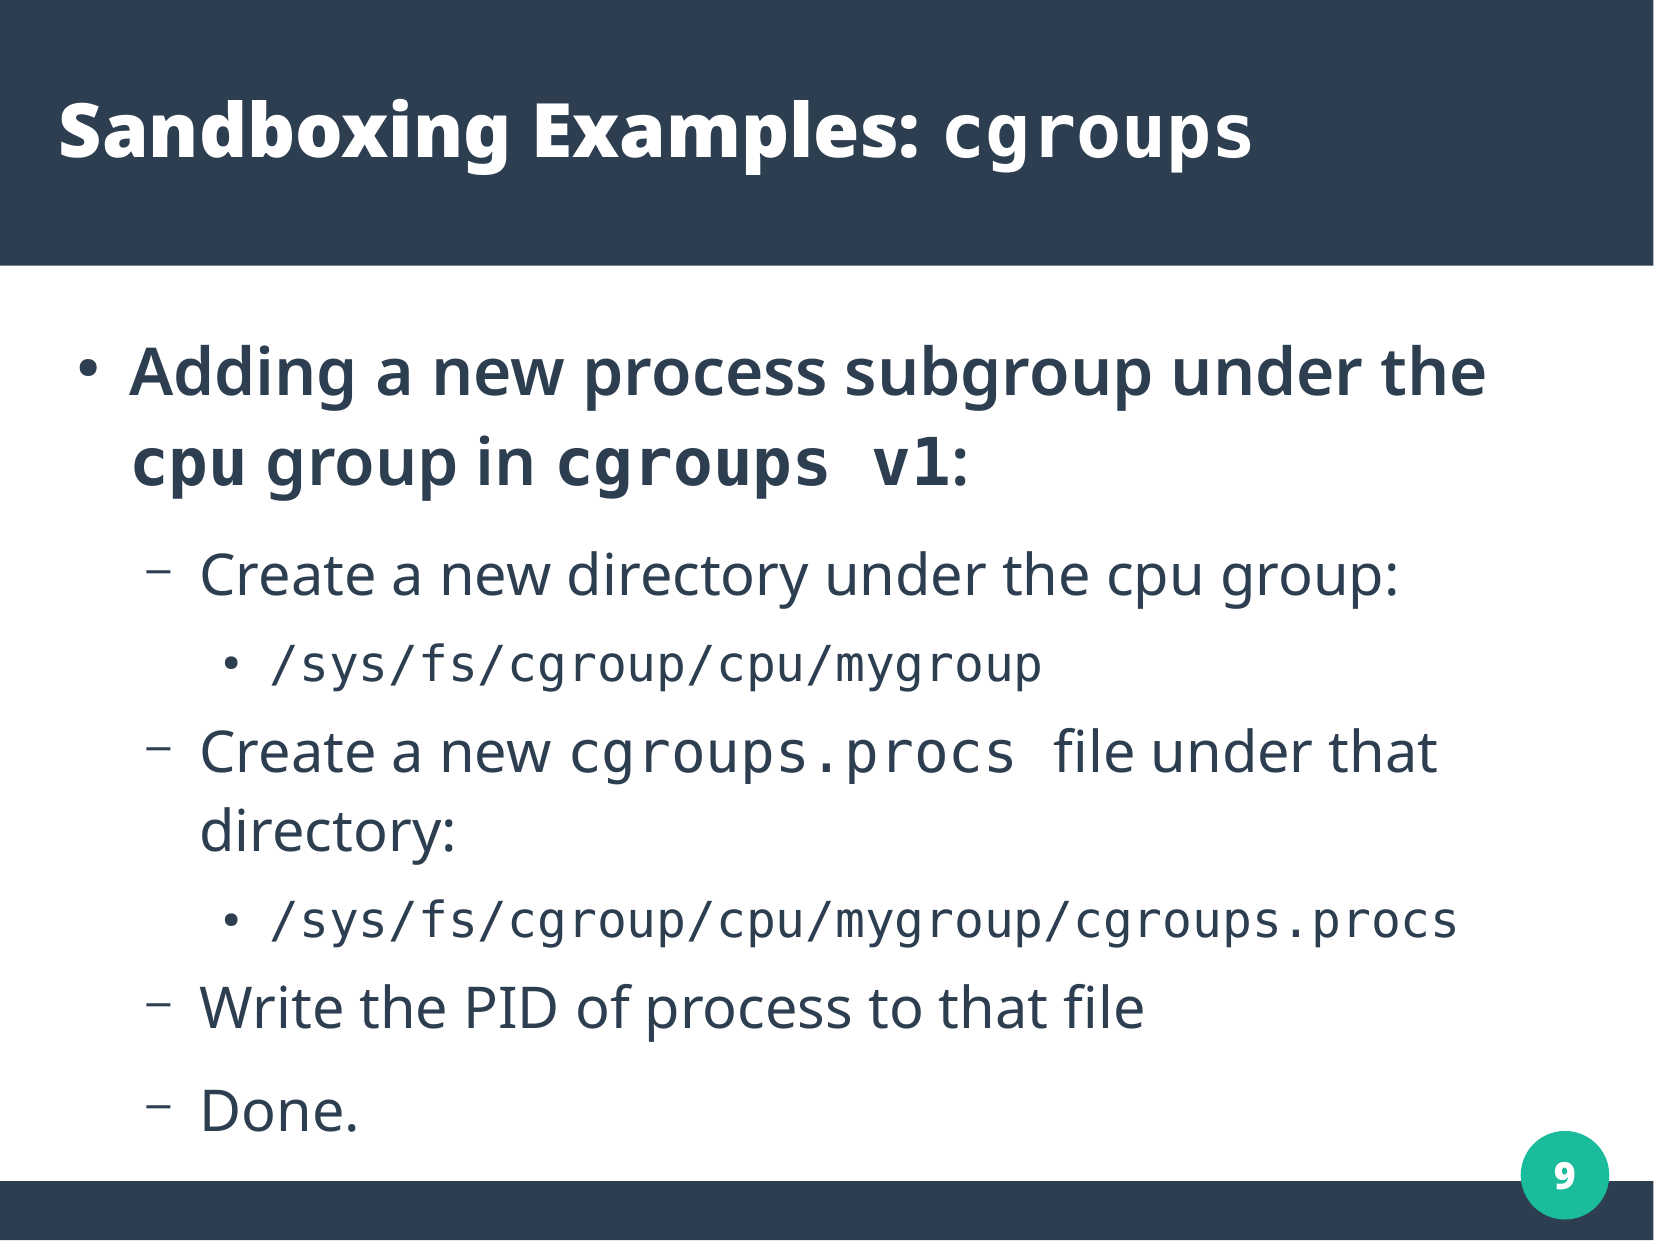

# Sandboxing Examples: cgroups
Adding a new process subgroup under the cpu group in cgroups v1:
Create a new directory under the cpu group:
/sys/fs/cgroup/cpu/mygroup
Create a new cgroups.procs file under that directory:
/sys/fs/cgroup/cpu/mygroup/cgroups.procs
Write the PID of process to that file
Done.
9